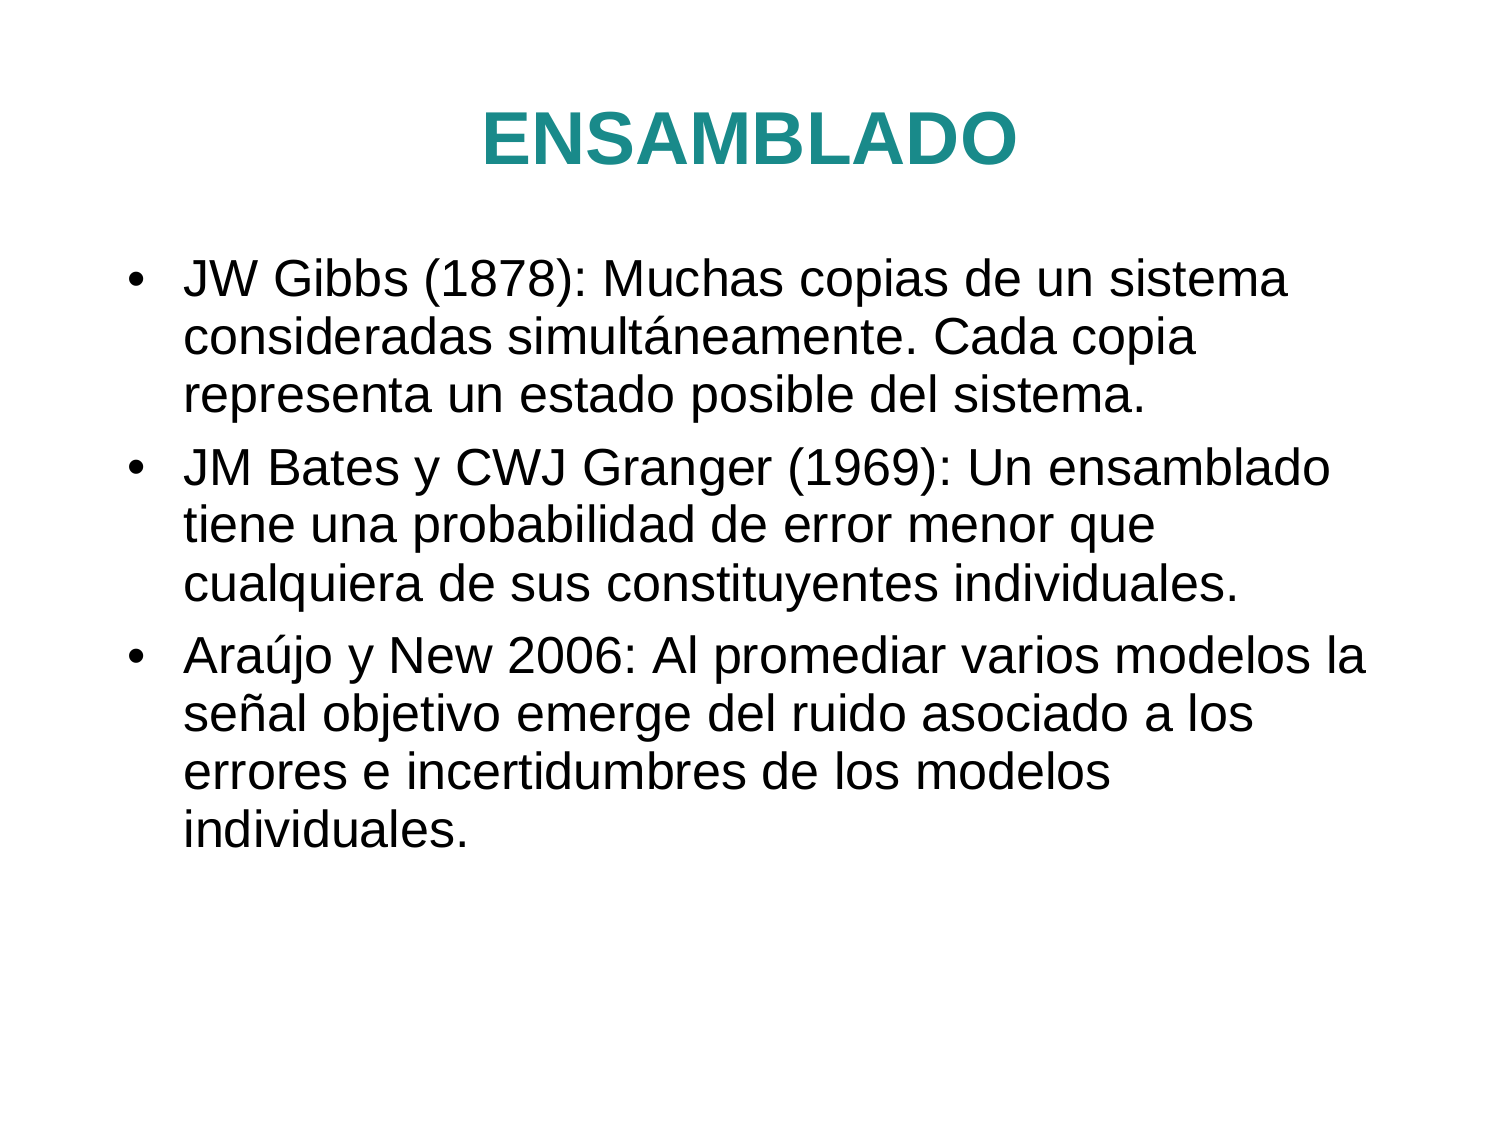

# ENSAMBLADO
JW Gibbs (1878): Muchas copias de un sistema consideradas simultáneamente. Cada copia representa un estado posible del sistema.
JM Bates y CWJ Granger (1969): Un ensamblado tiene una probabilidad de error menor que cualquiera de sus constituyentes individuales.
Araújo y New 2006: Al promediar varios modelos la señal objetivo emerge del ruido asociado a los errores e incertidumbres de los modelos individuales.